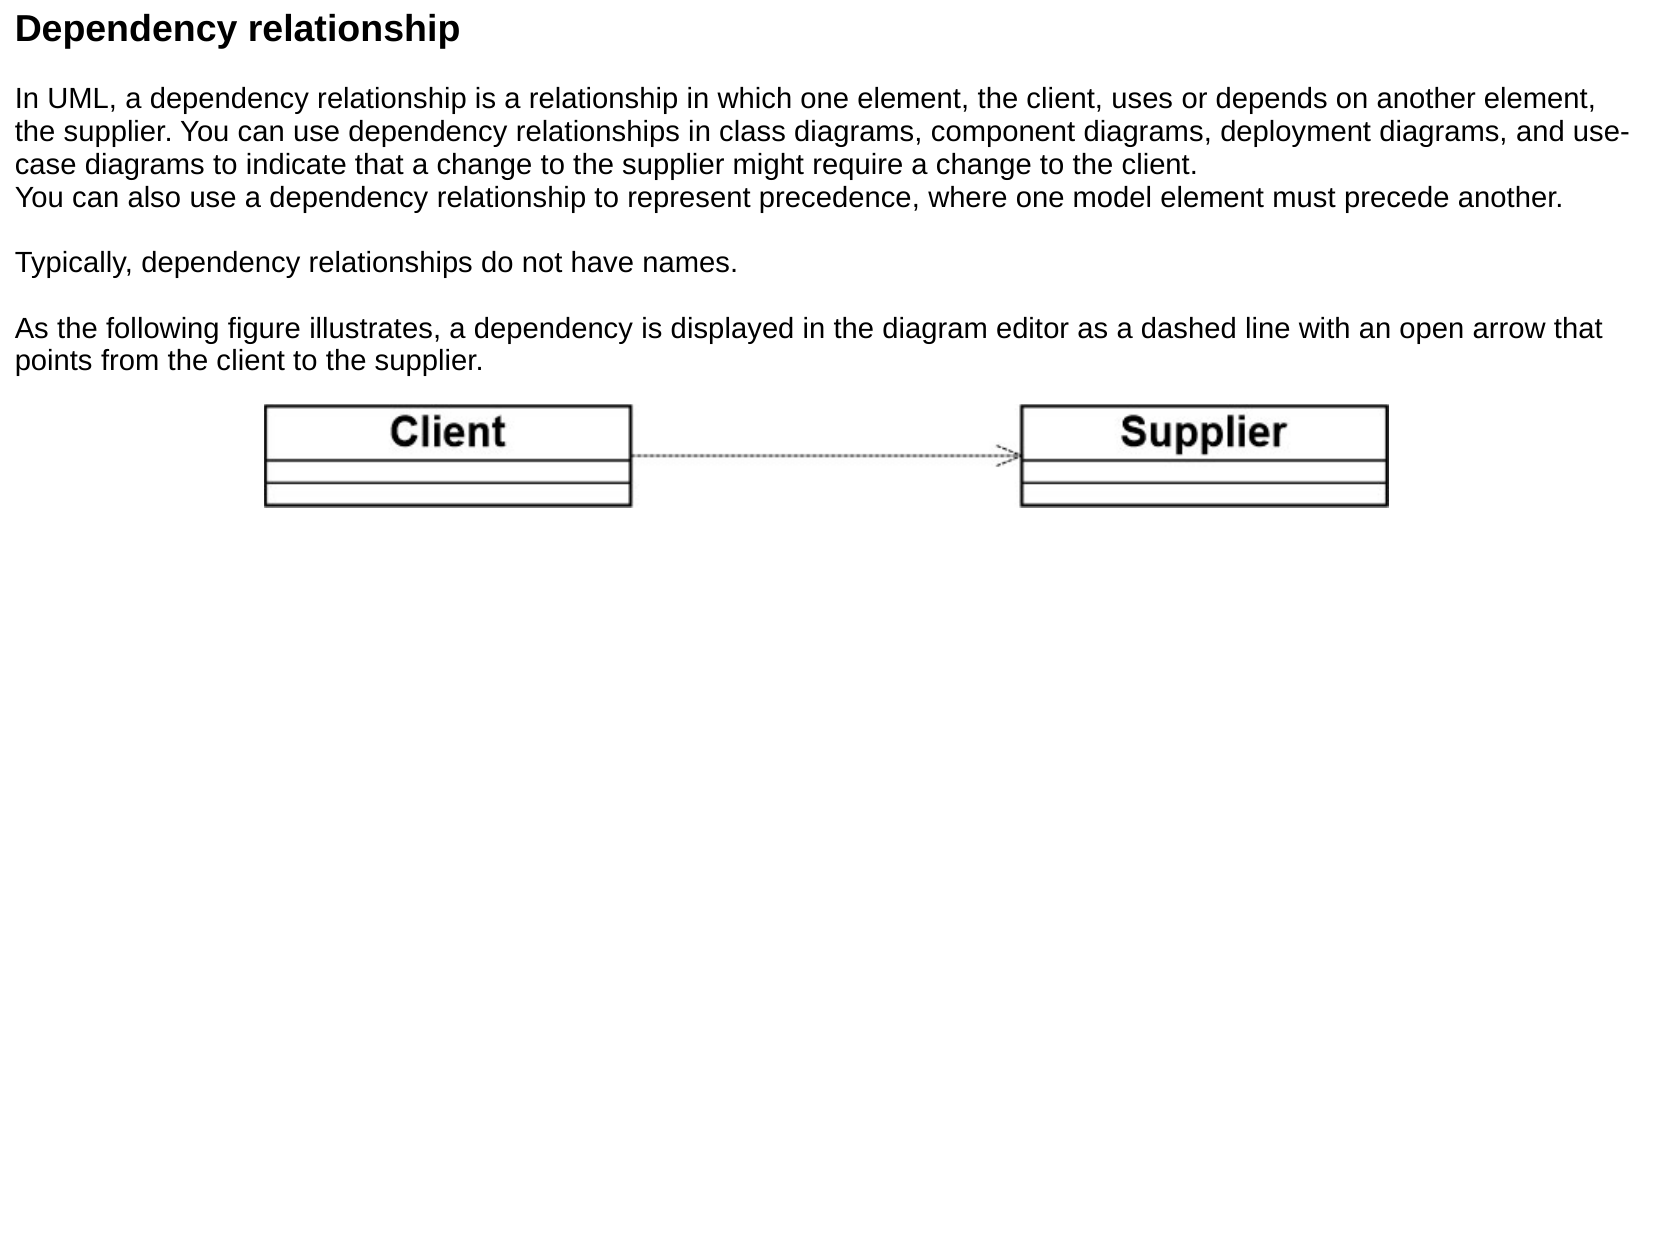

Dependency relationship
In UML, a dependency relationship is a relationship in which one element, the client, uses or depends on another element, the supplier. You can use dependency relationships in class diagrams, component diagrams, deployment diagrams, and use-case diagrams to indicate that a change to the supplier might require a change to the client.
You can also use a dependency relationship to represent precedence, where one model element must precede another.
Typically, dependency relationships do not have names.
As the following figure illustrates, a dependency is displayed in the diagram editor as a dashed line with an open arrow that points from the client to the supplier.